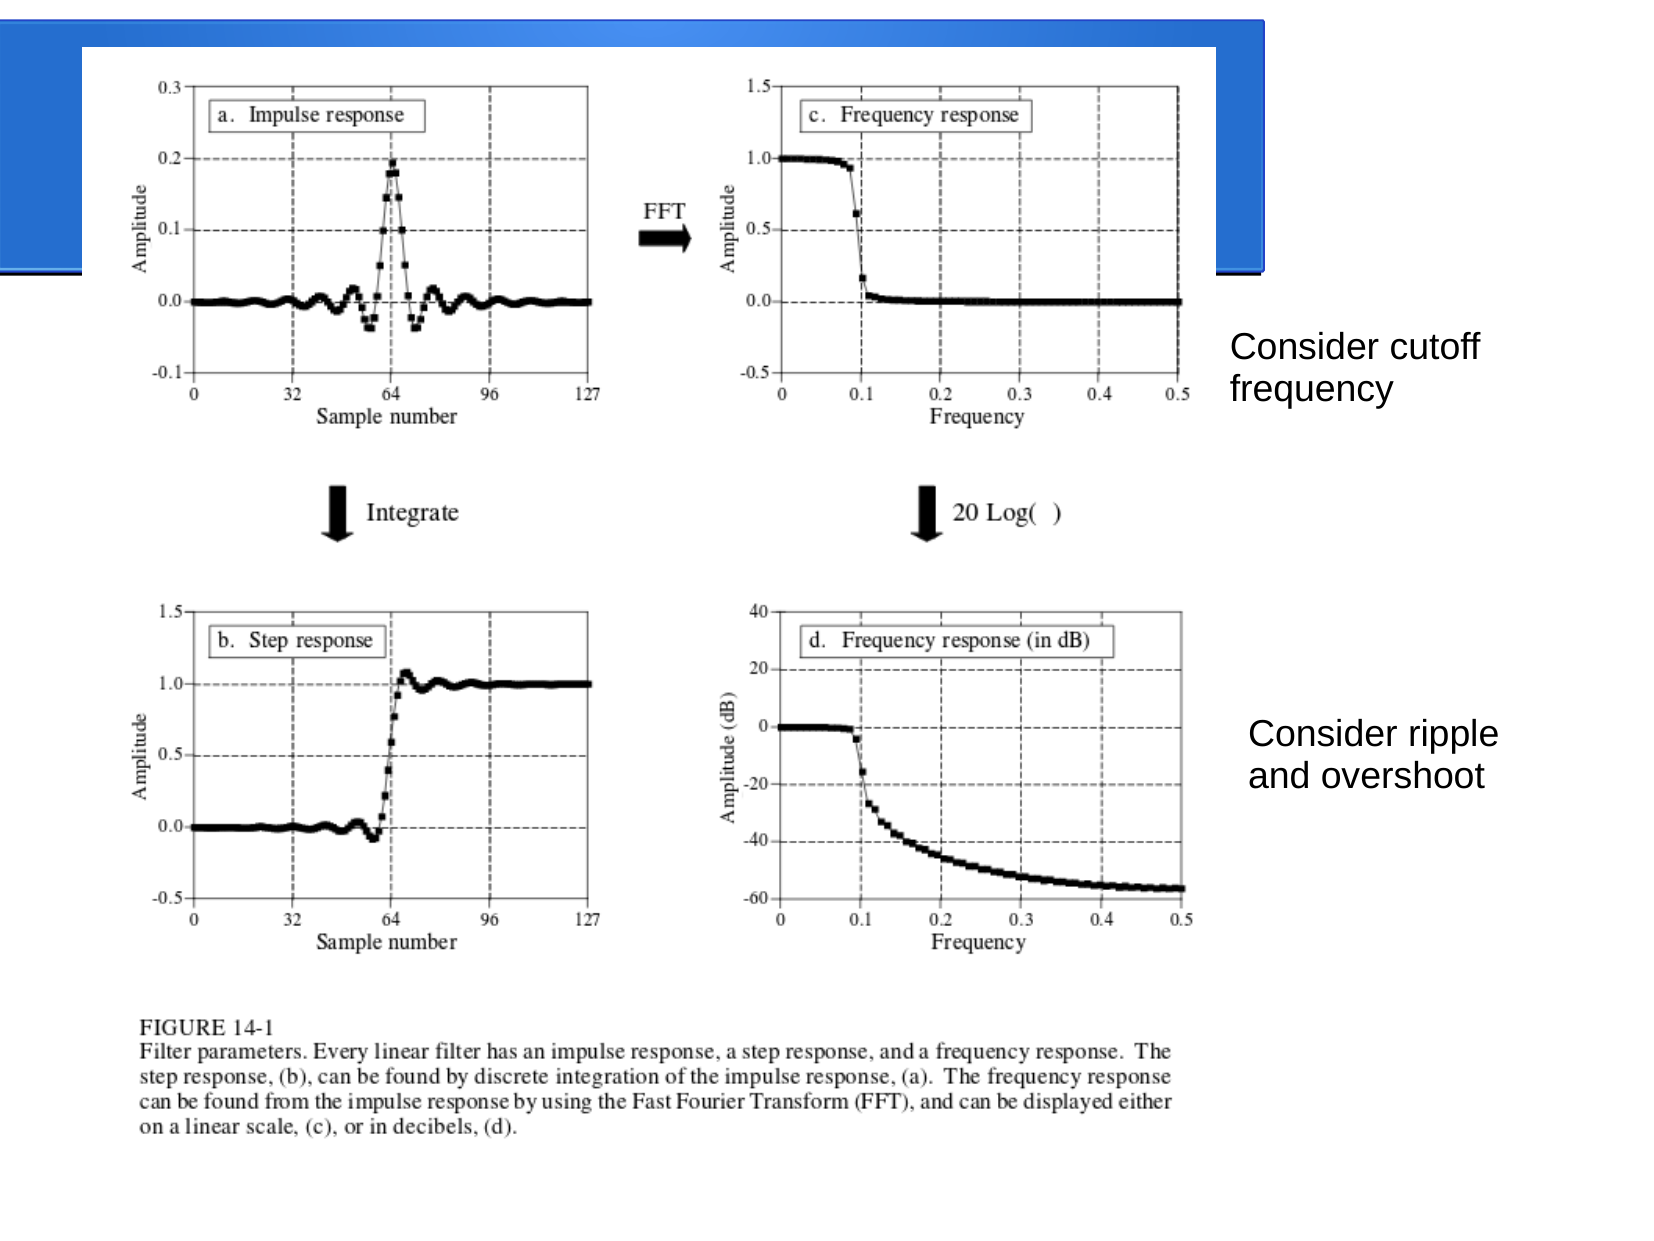

#
Consider cutoff frequency
Consider ripple and overshoot